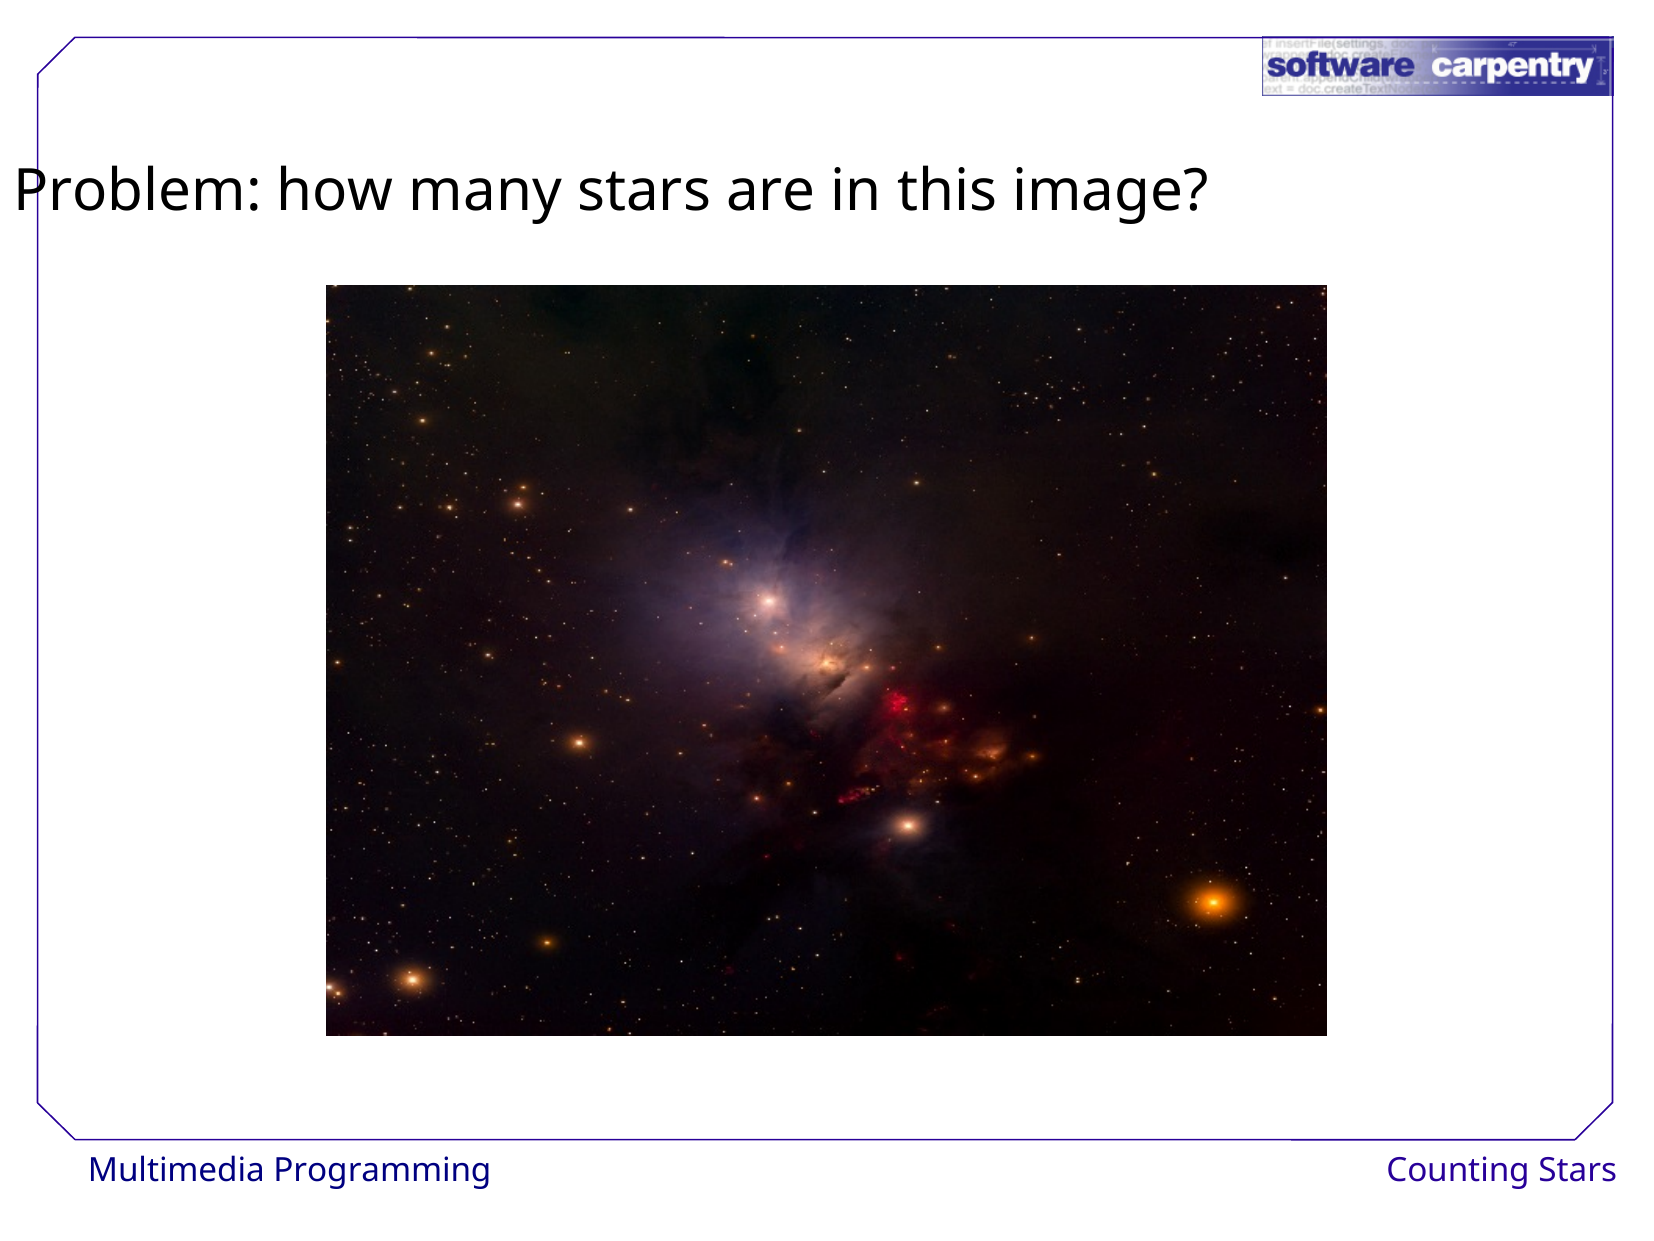

Problem: how many stars are in this image?